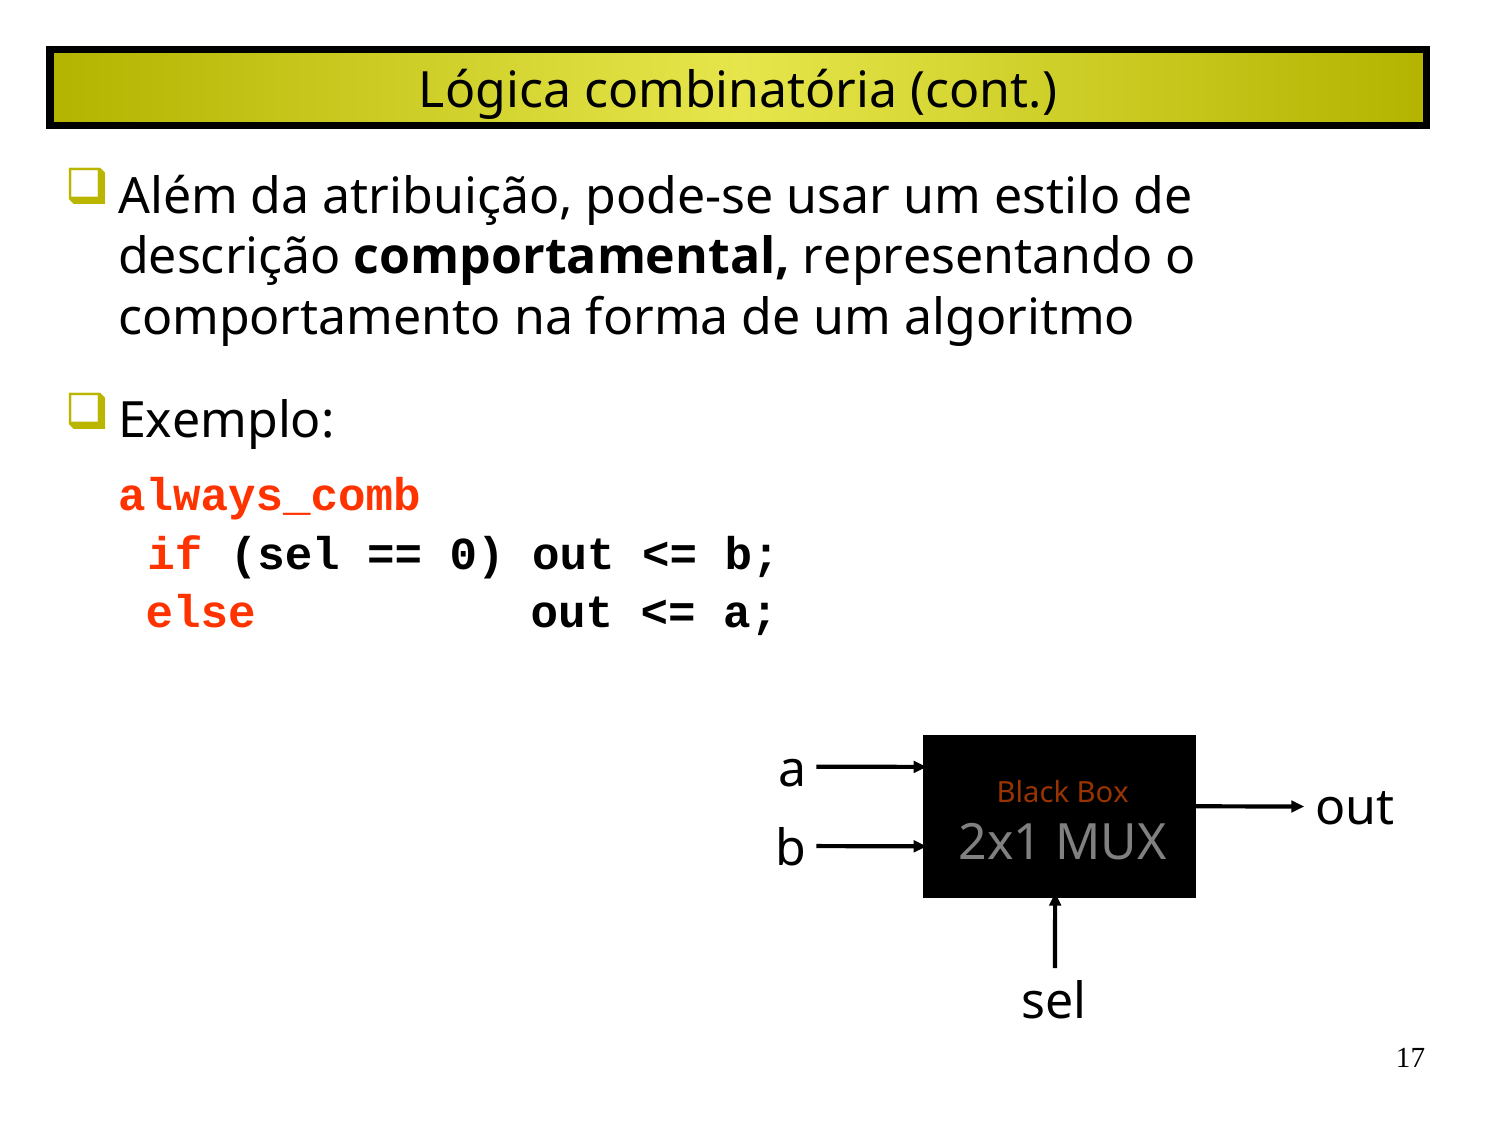

# Lógica combinatória (cont.)‏
Além da atribuição, pode-se usar um estilo de descrição comportamental, representando o comportamento na forma de um algoritmo
Exemplo:
	always_comb
 if (sel == 0)‏ out <= b;
	 else out <= a;
a
Black Box
2x1 MUX
out
b
sel
17